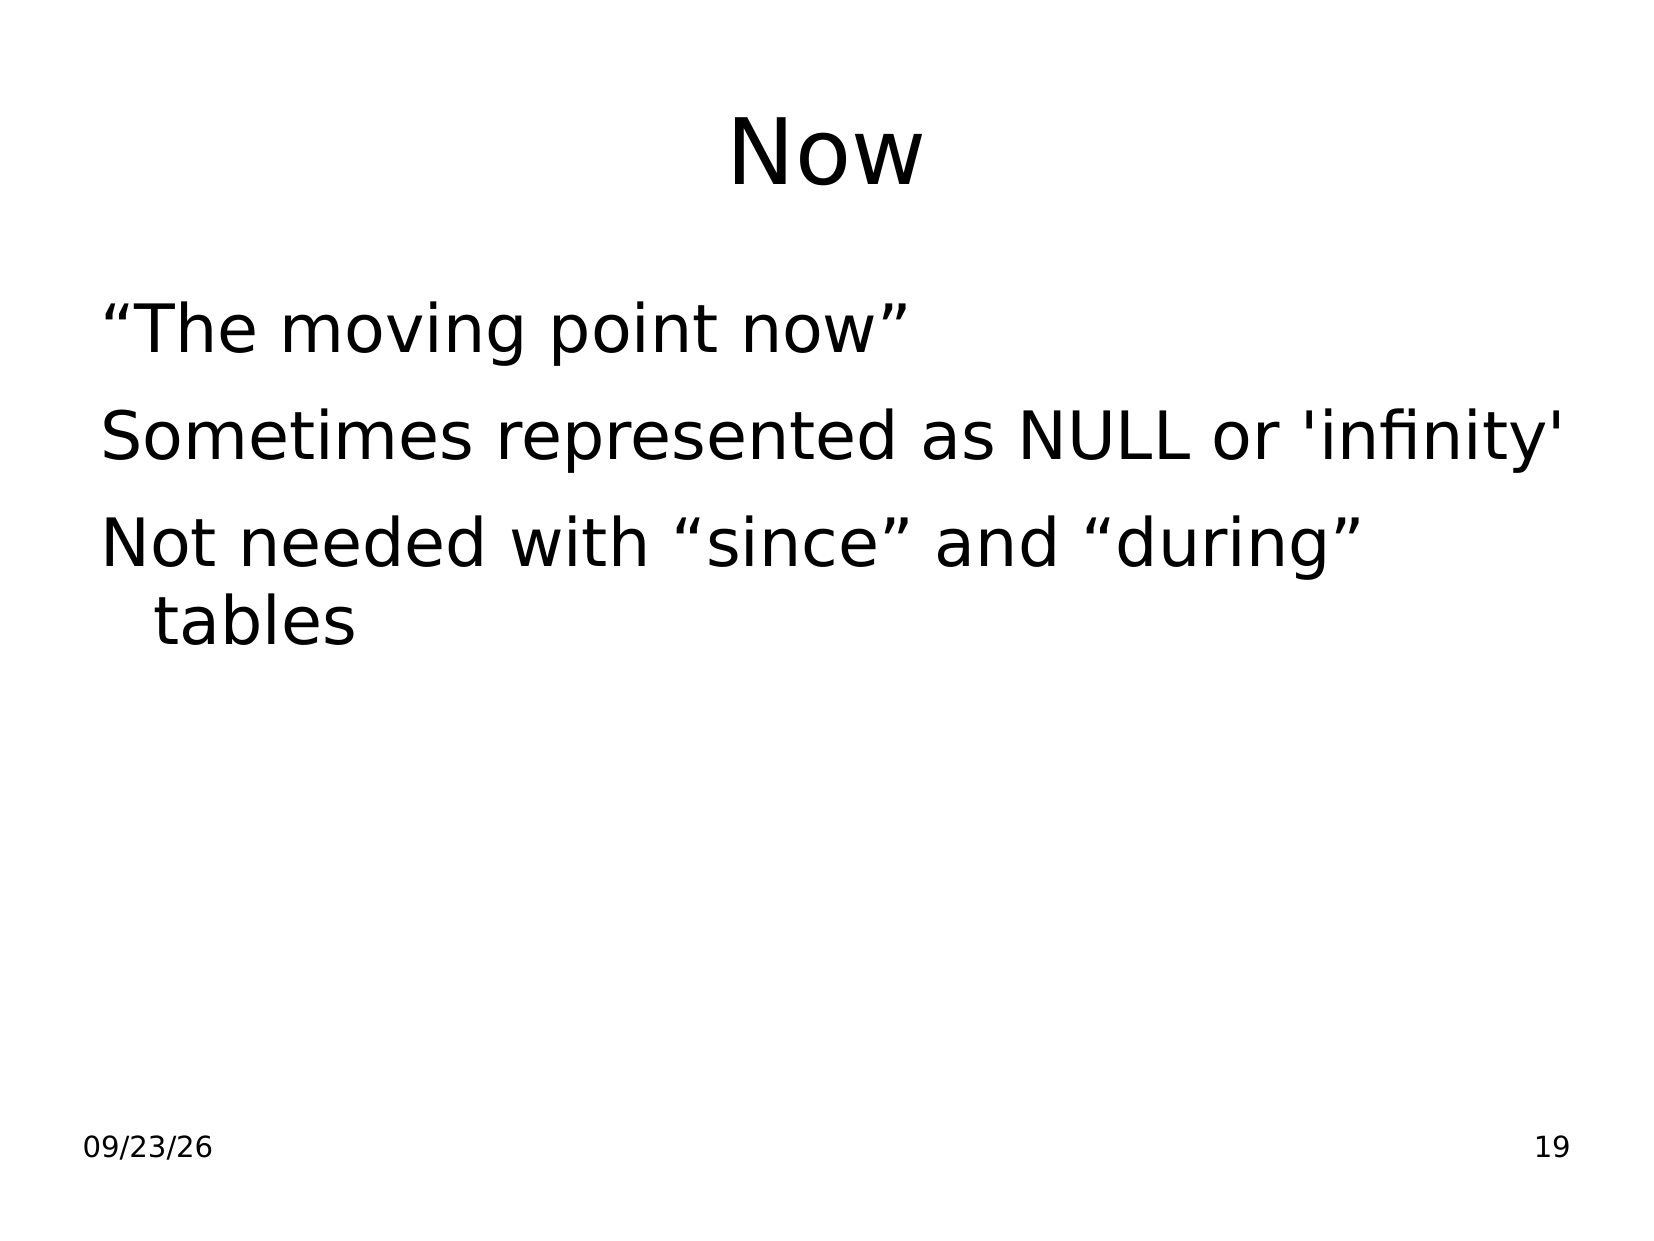

# Now
“The moving point now”
Sometimes represented as NULL or 'infinity'
Not needed with “since” and “during” tables
19